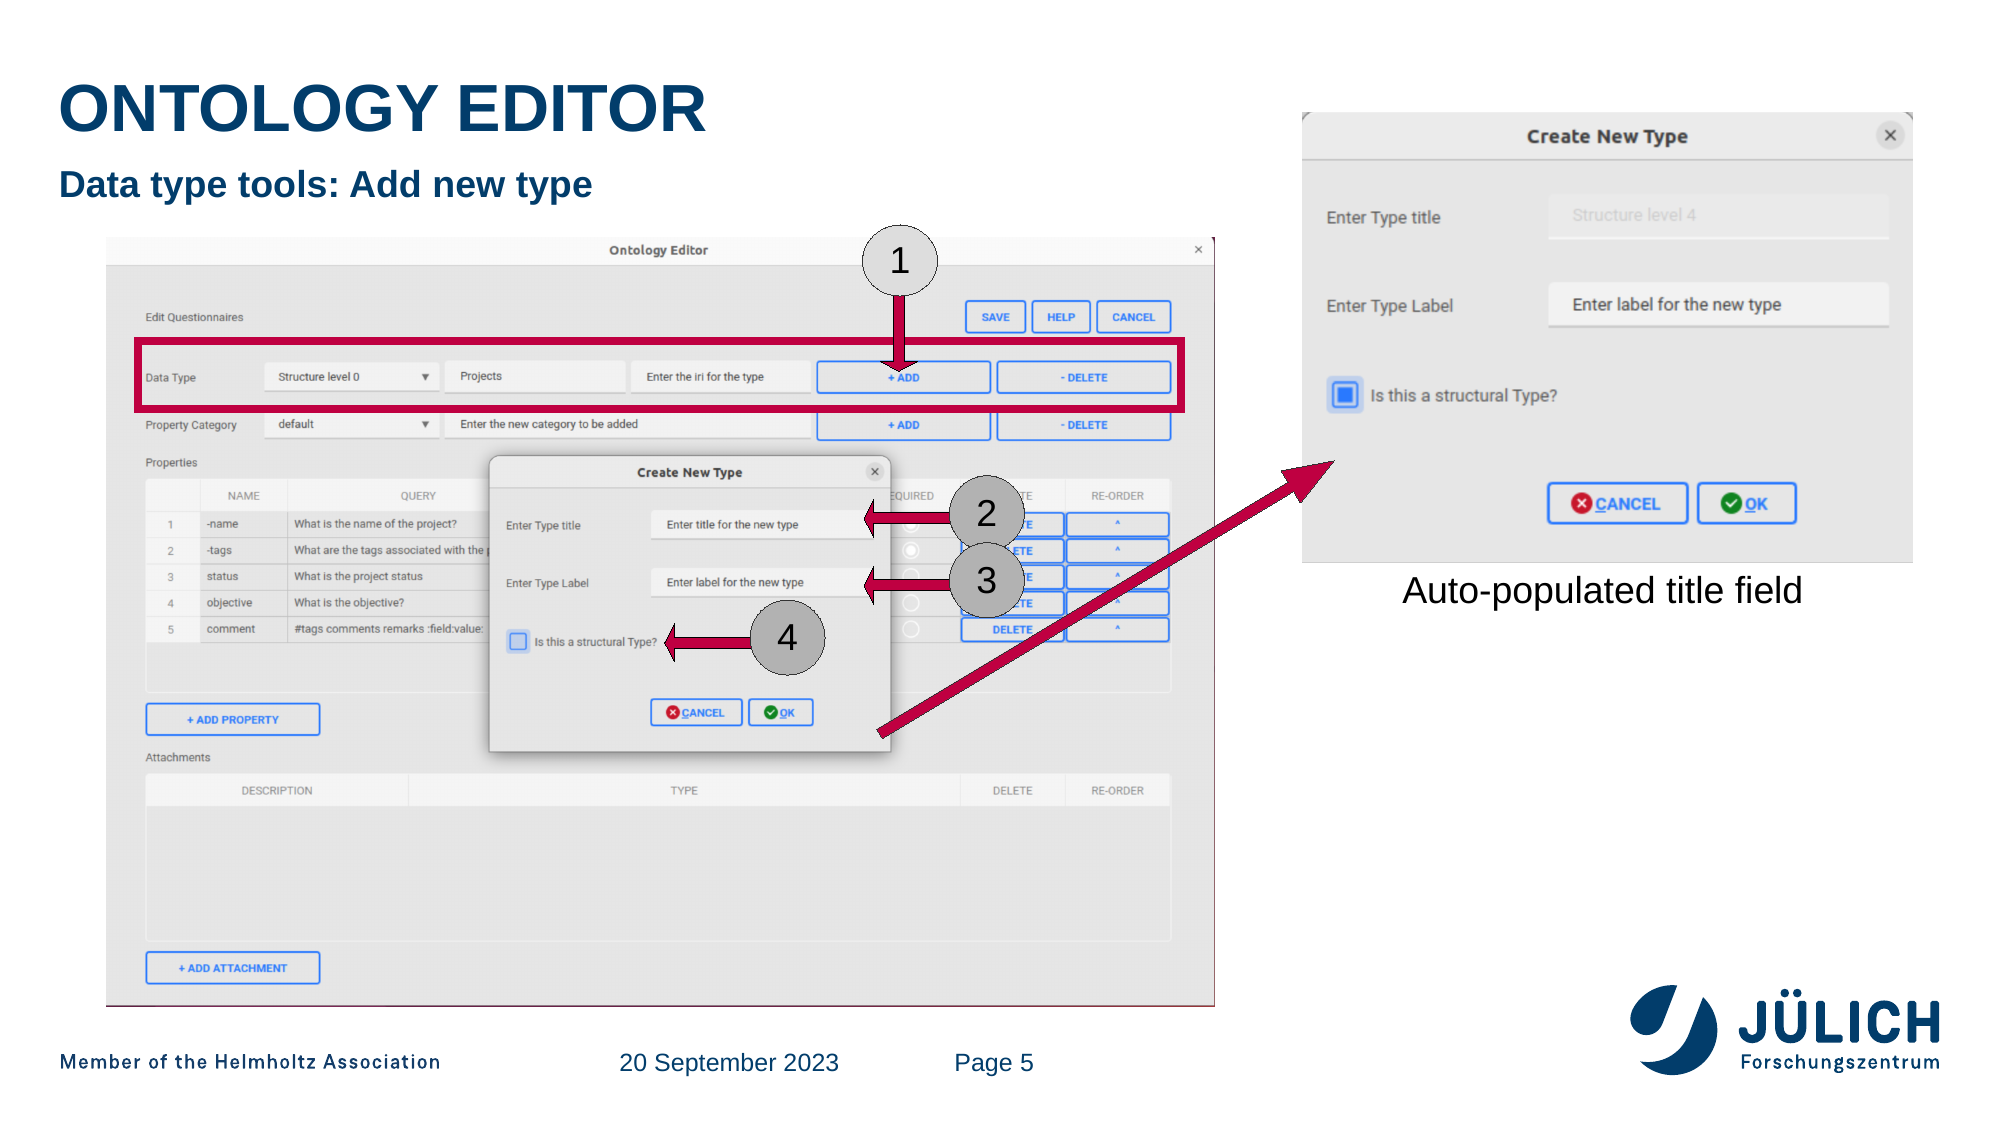

# Ontology Editor
Data type tools: Add new type
1
2
3
4
Auto-populated title field
20 September 2023
Page